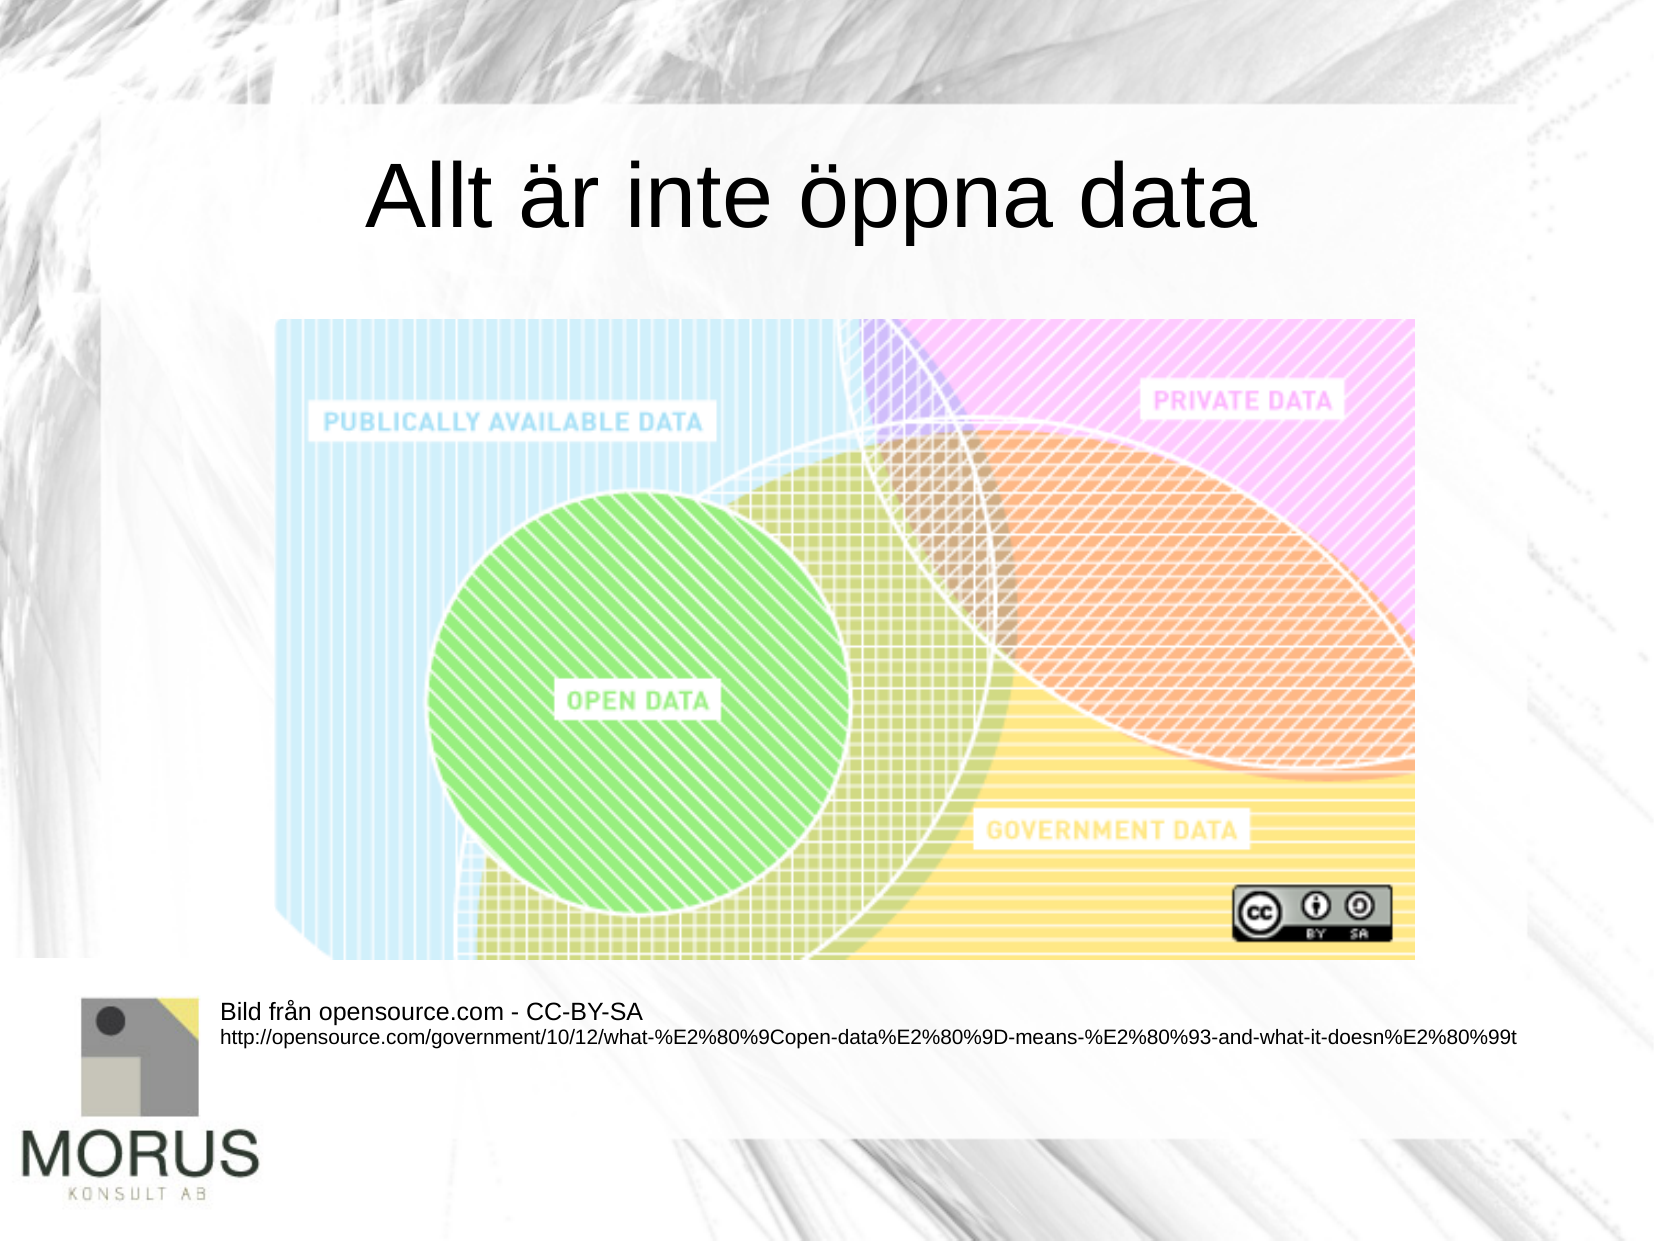

# Allt är inte öppna data
Bild från opensource.com - CC-BY-SA
http://opensource.com/government/10/12/what-%E2%80%9Copen-data%E2%80%9D-means-%E2%80%93-and-what-it-doesn%E2%80%99t